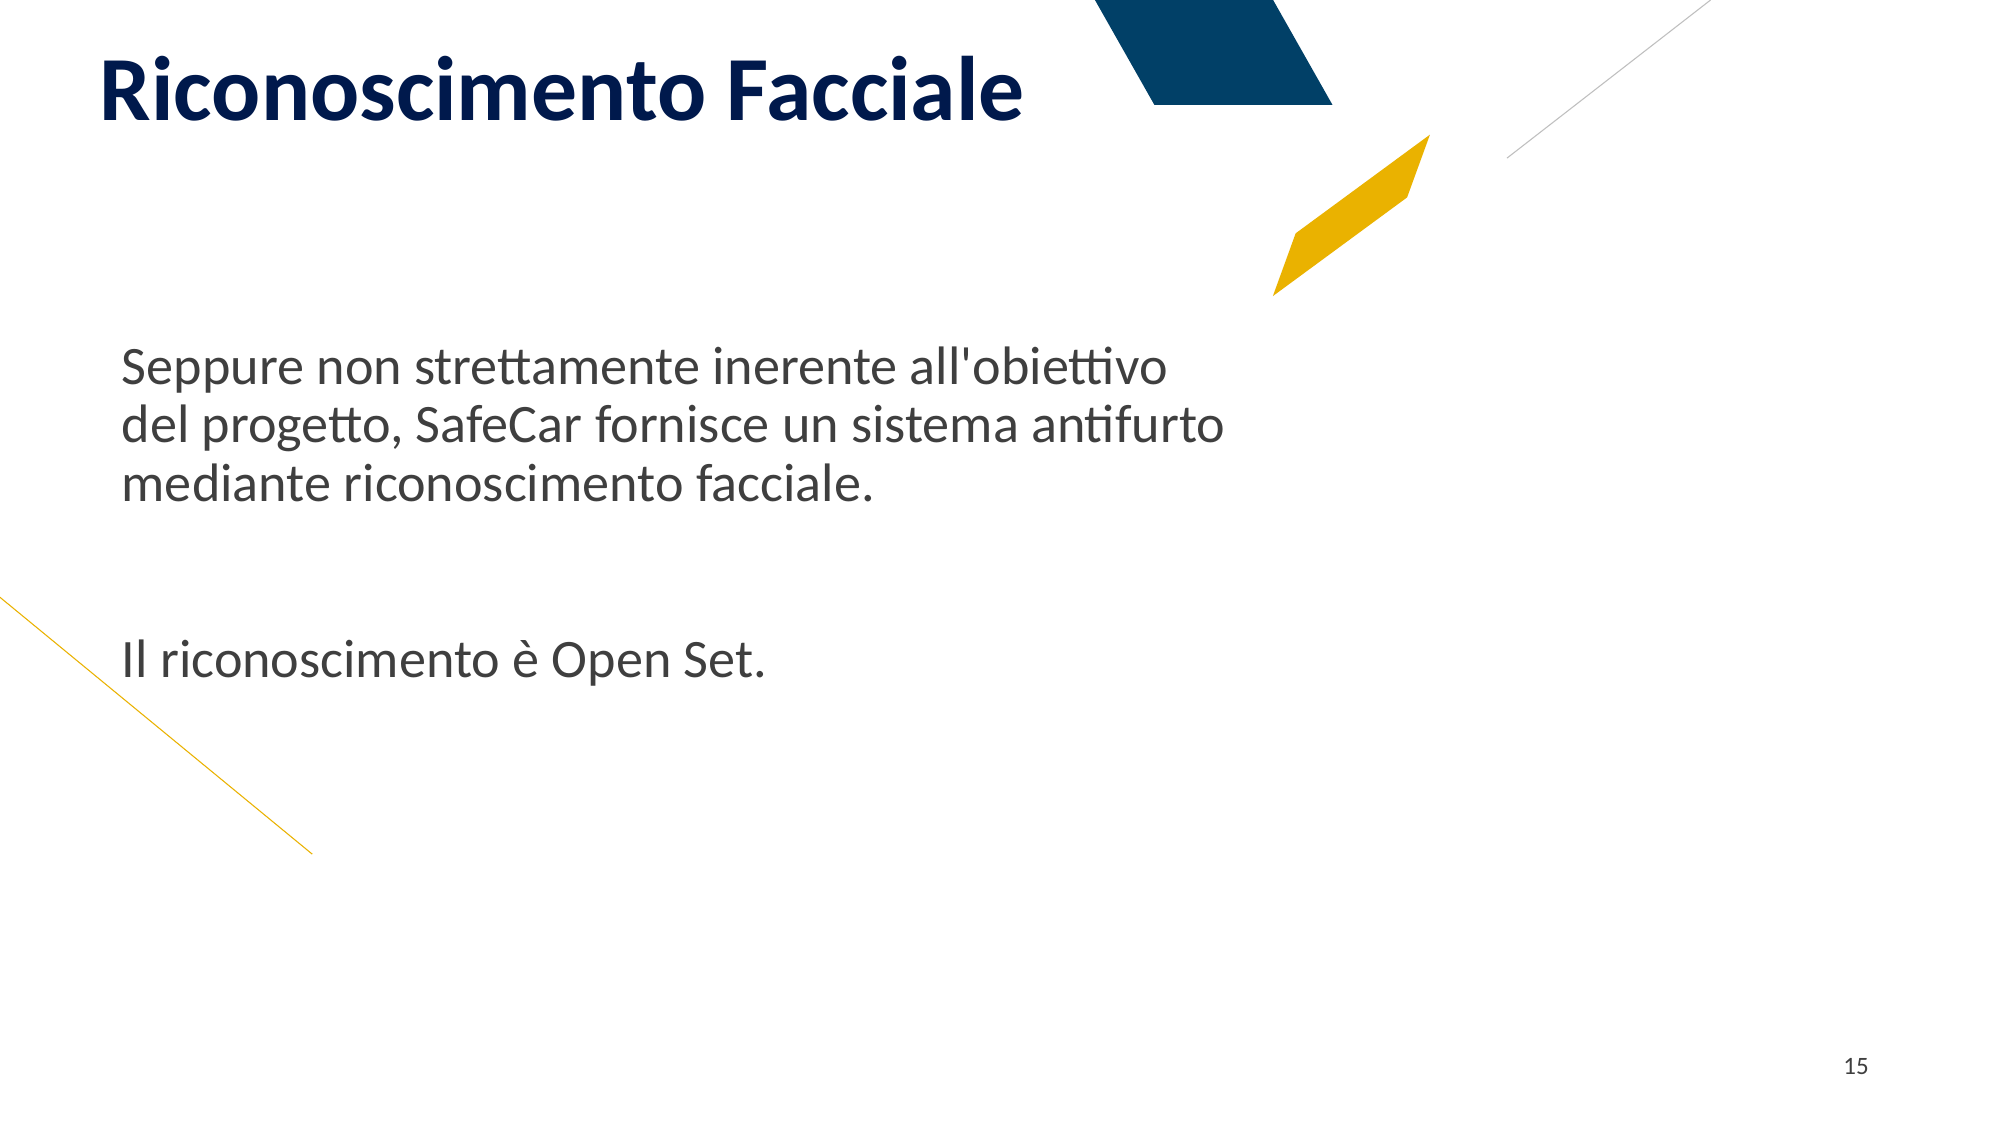

# Riconoscimento Facciale
Seppure non strettamente inerente all'obiettivo del progetto, SafeCar fornisce un sistema antifurto mediante riconoscimento facciale.
Il riconoscimento è Open Set.